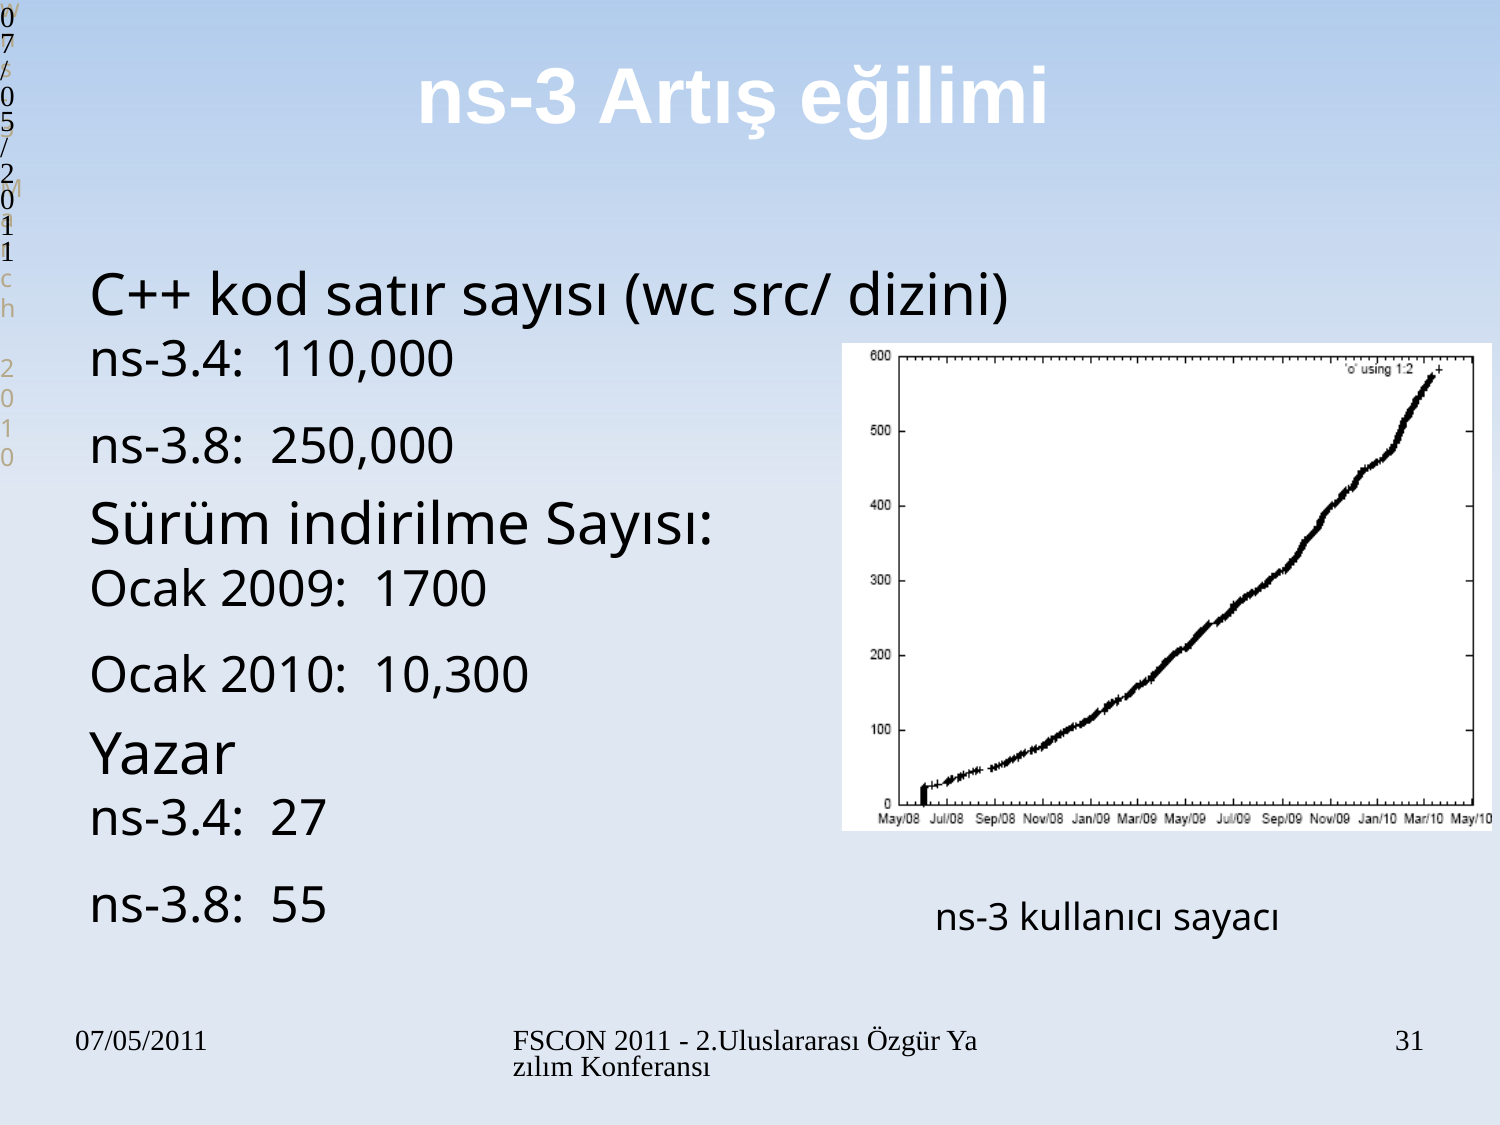

wns-3 March 2010
ns-3 Artış eğilimi
# C++ kod satır sayısı (wc src/ dizini)
ns-3.4: 110,000
ns-3.8: 250,000
Sürüm indirilme Sayısı:
Ocak 2009: 1700
Ocak 2010: 10,300
Yazar
ns-3.4: 27
ns-3.8: 55
ns-3 kullanıcı sayacı
07/05/2011
FSCON 2011 - 2.Uluslararası Özgür Yazılım Konferansı
31